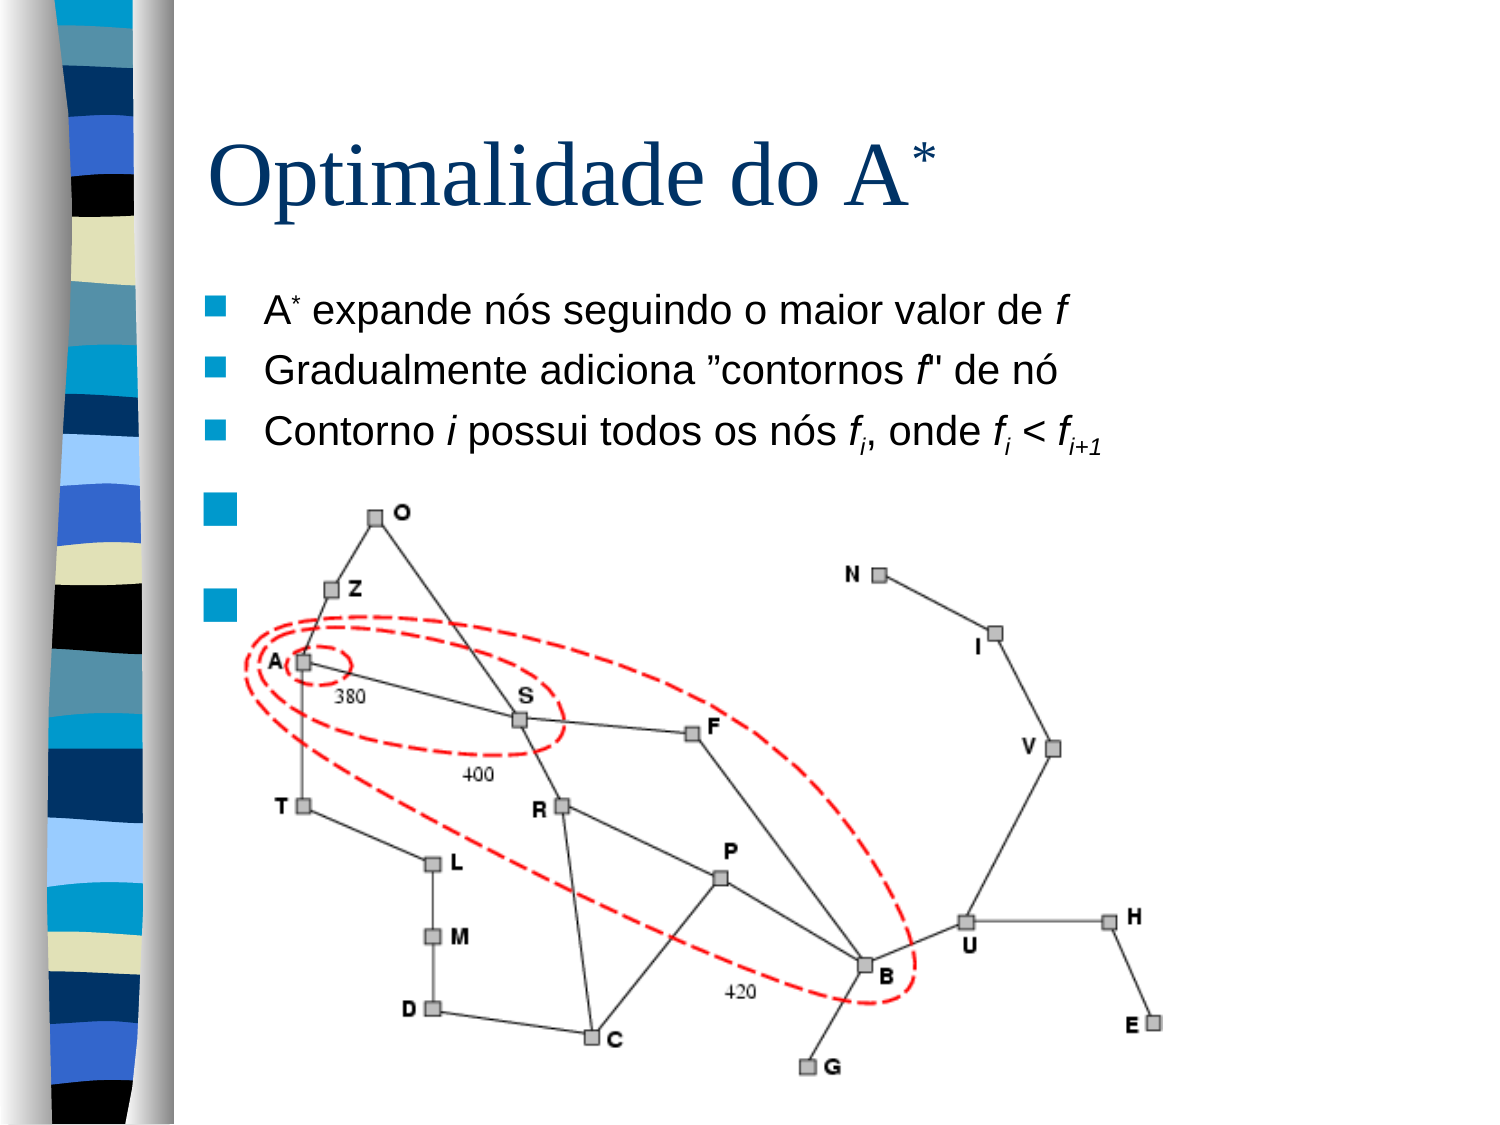

# Optimalidade do A*
A* expande nós seguindo o maior valor de f
Gradualmente adiciona ”contornos f" de nó
Contorno i possui todos os nós fi, onde fi < fi+1